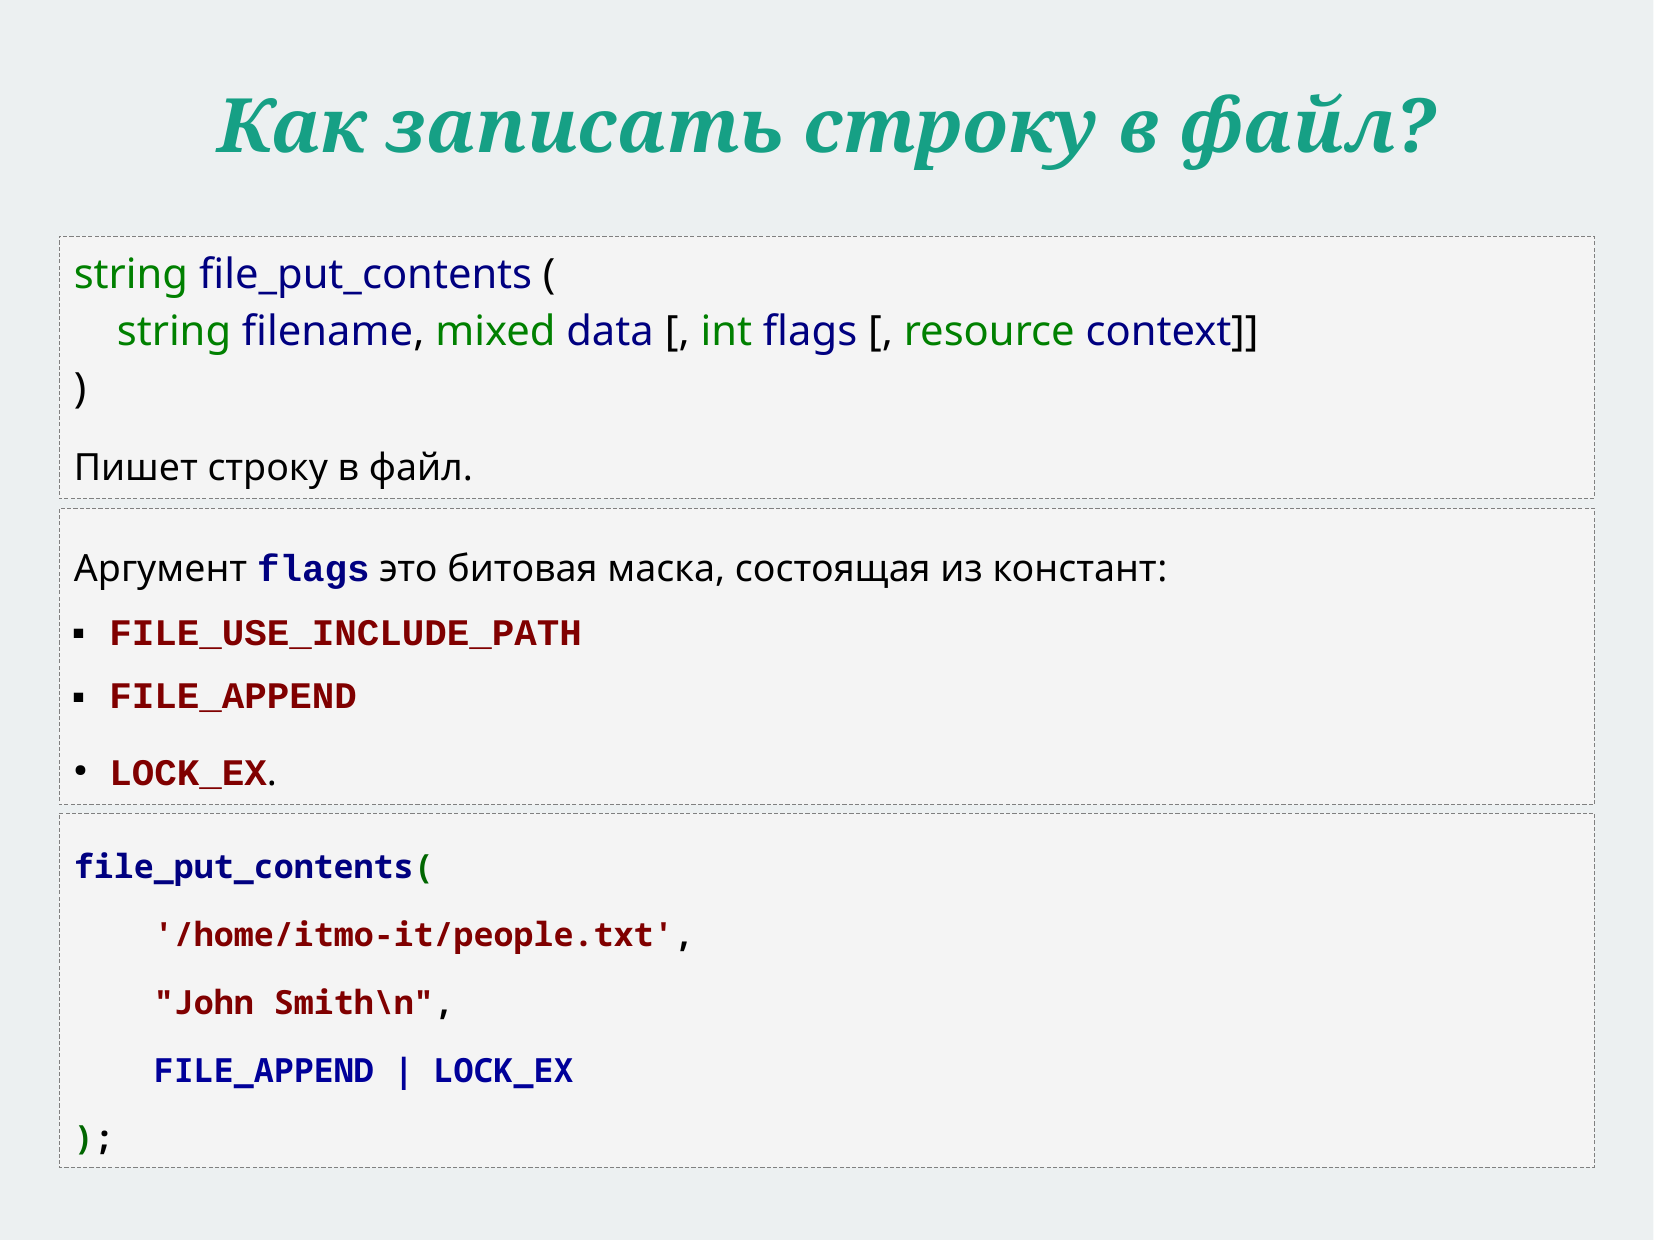

# Как записать строку в файл?
string file_put_contents (
 string filename, mixed data [, int flags [, resource context]]
)
Пишет строку в файл.
Аргумент flags это битовая маска, состоящая из констант:
FILE_USE_INCLUDE_PATH
FILE_APPEND
LOCK_EX.
file_put_contents(
 '/home/itmo-it/people.txt',
 "John Smith\n",
 FILE_APPEND | LOCK_EX
);